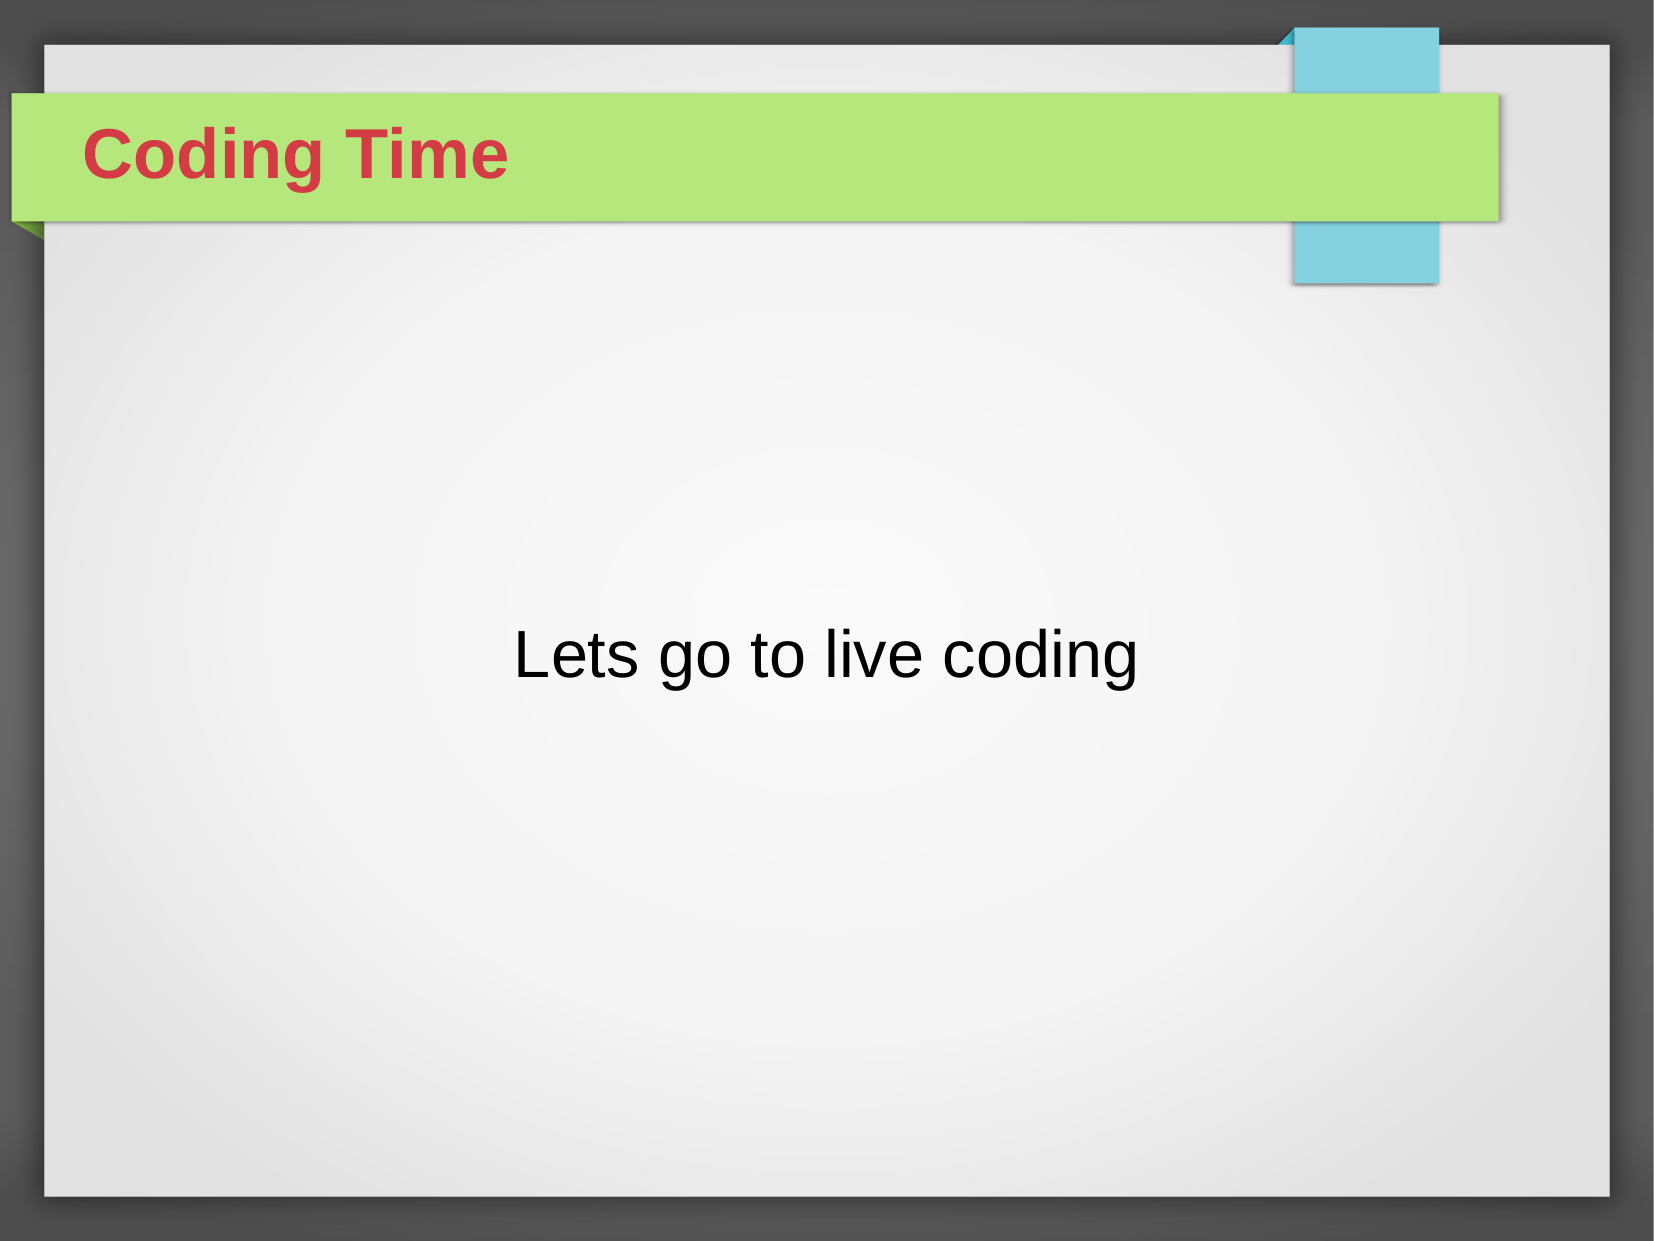

# Coding Time
Lets go to live coding